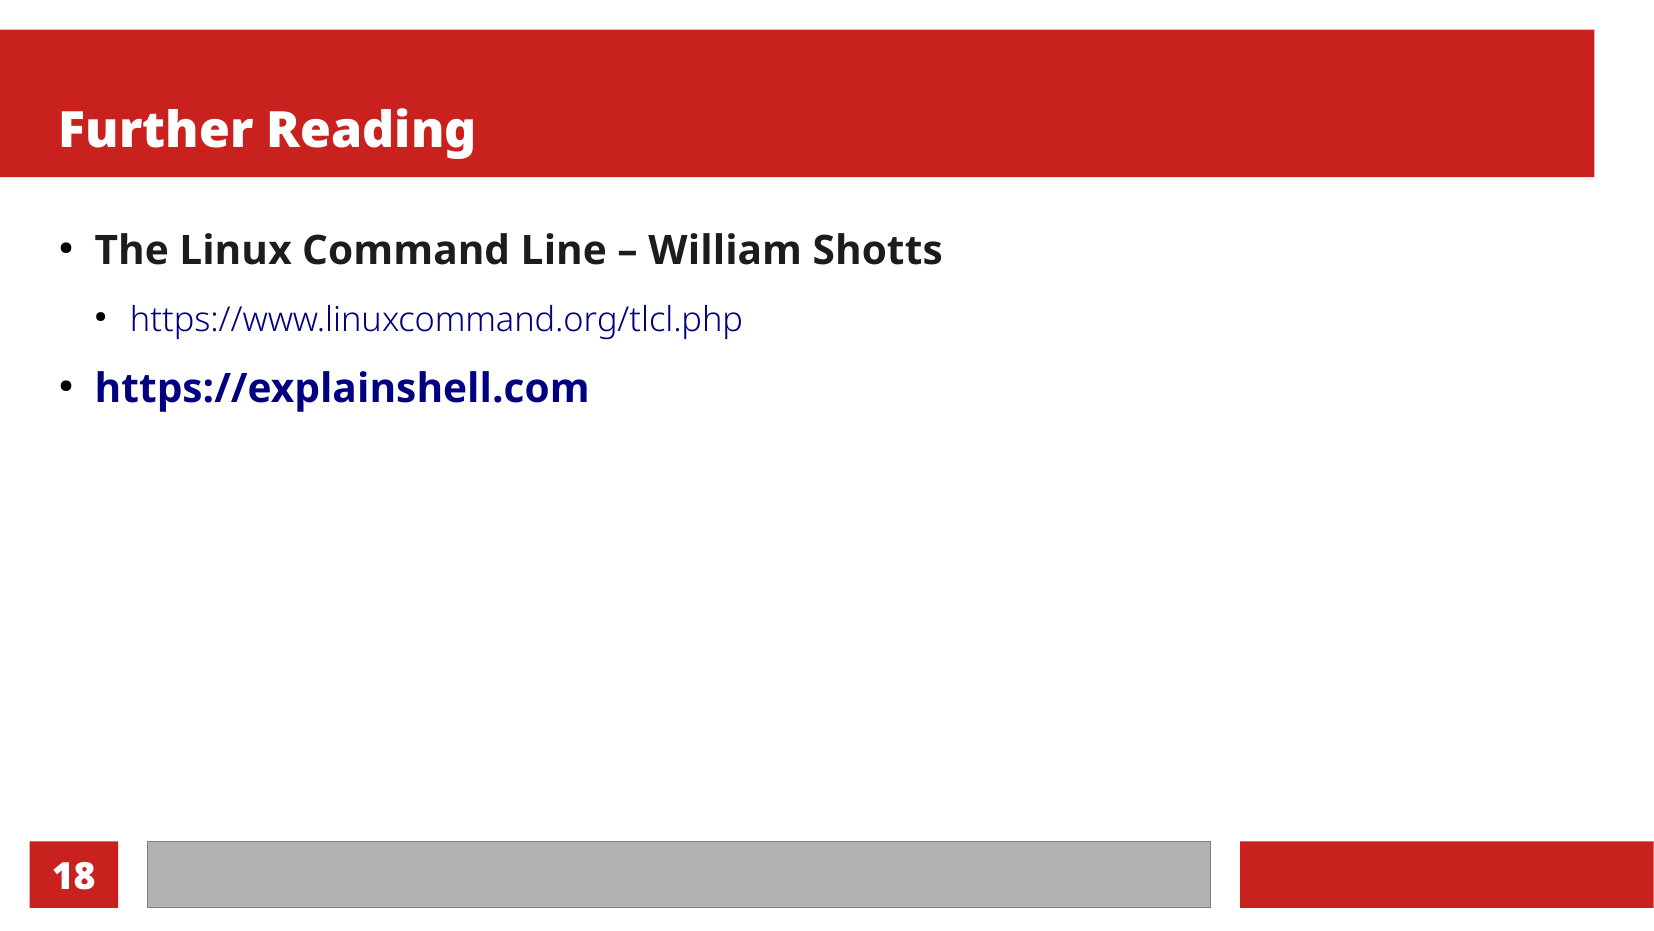

# Further Reading
The Linux Command Line – William Shotts
https://www.linuxcommand.org/tlcl.php
https://explainshell.com
18